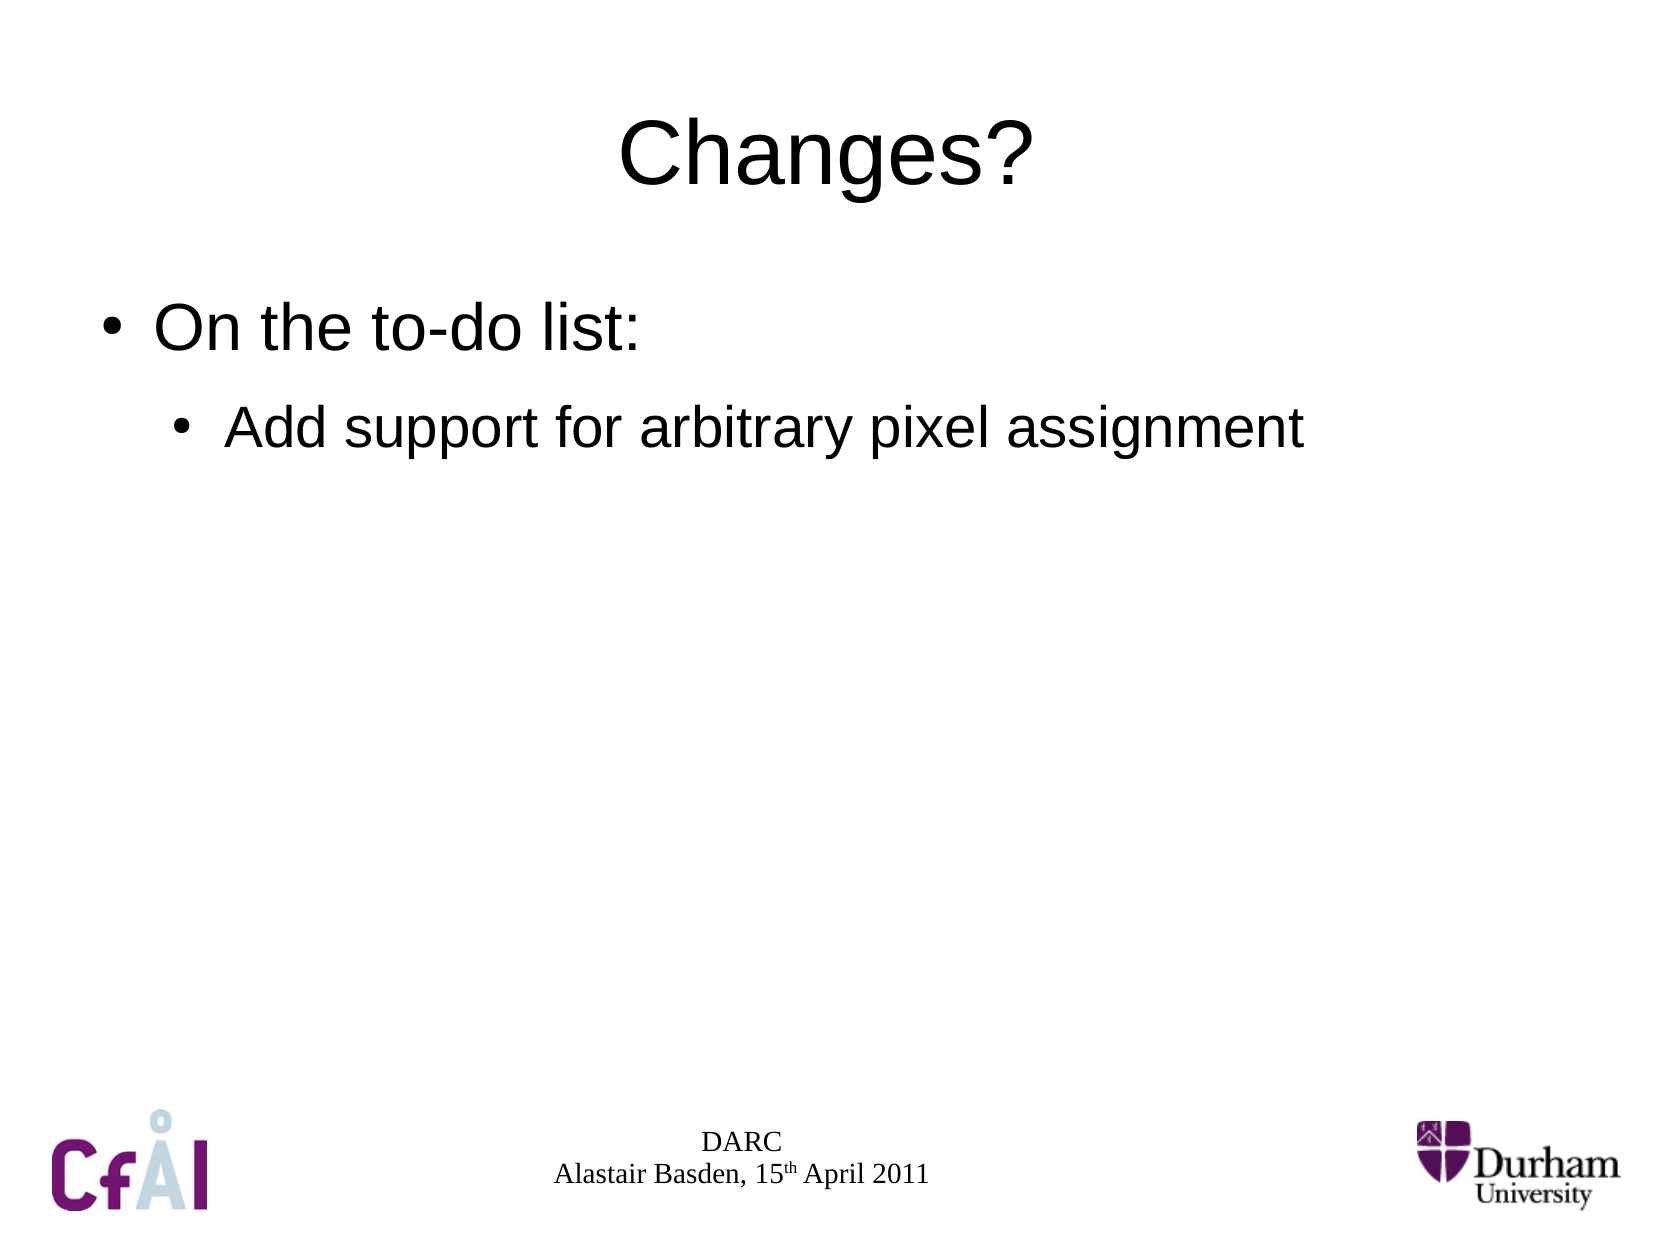

# Changes?
On the to-do list:
Add support for arbitrary pixel assignment